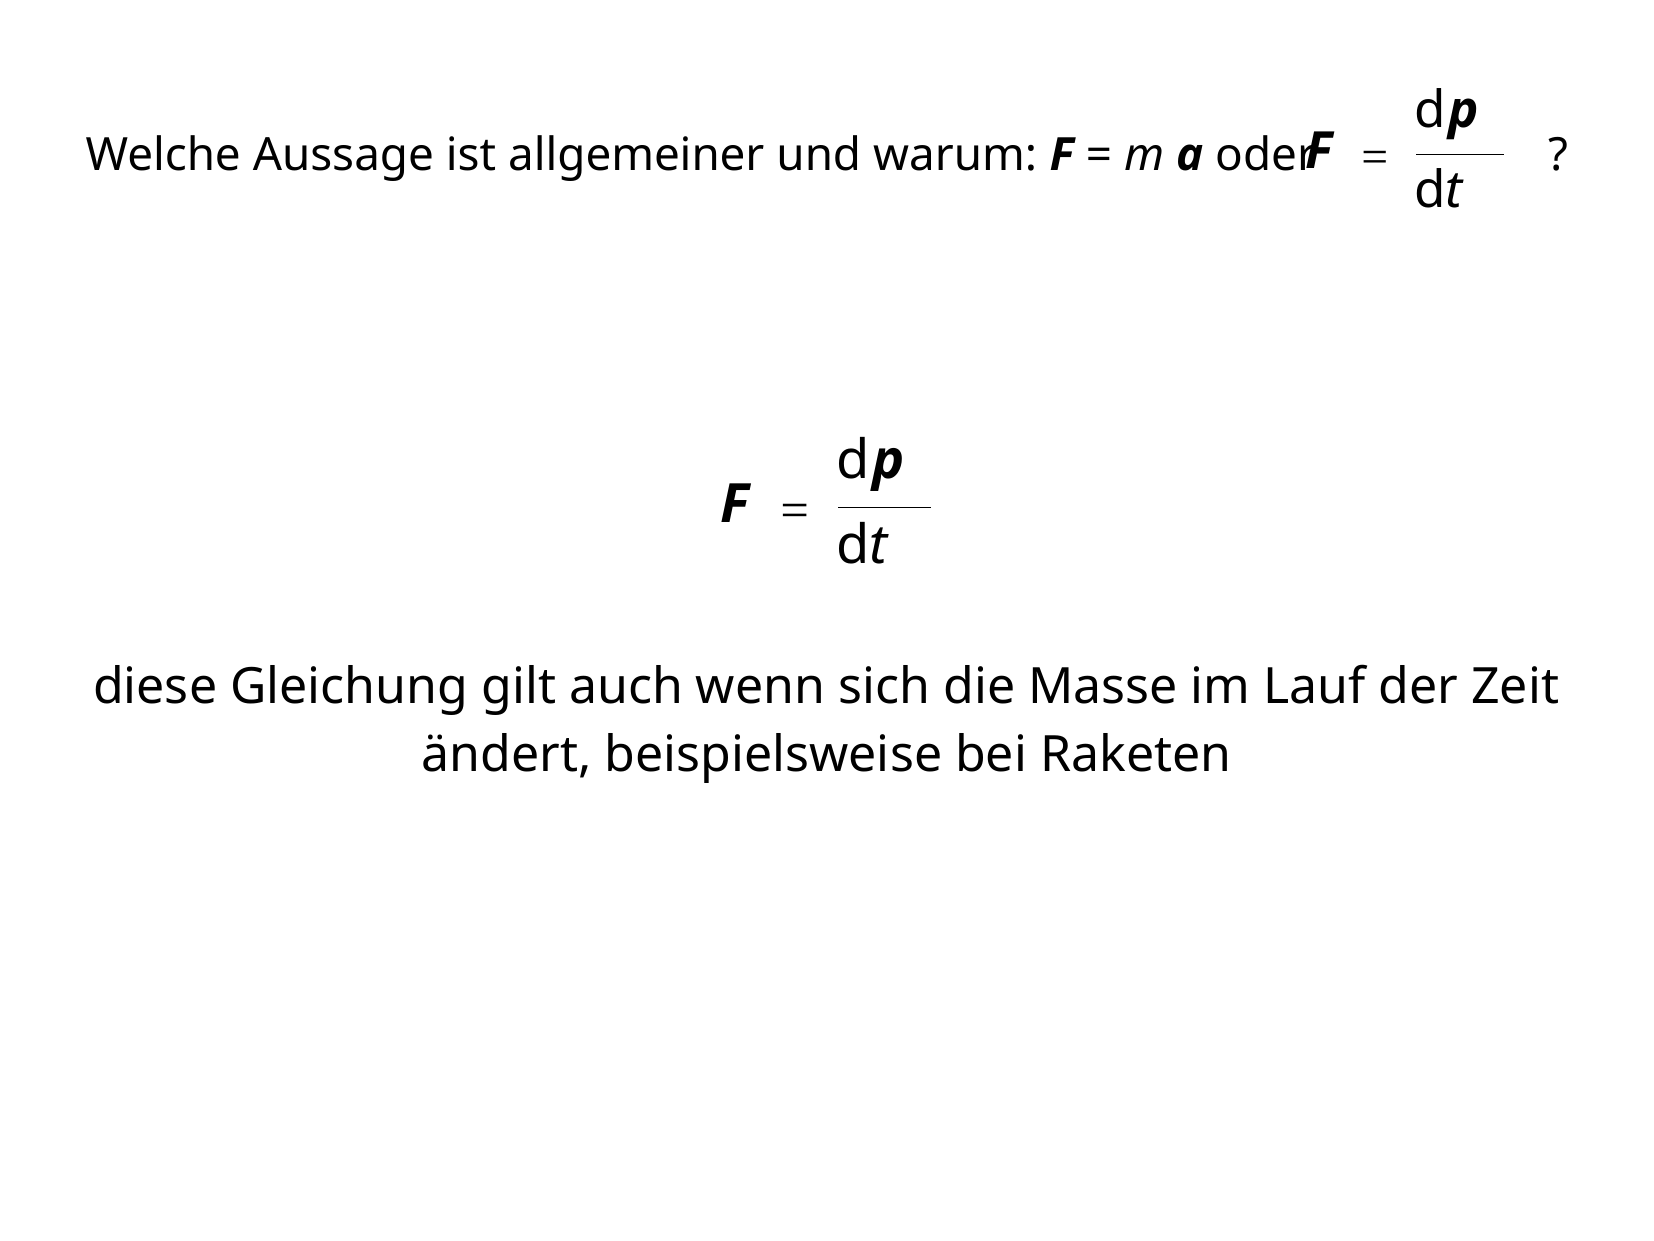

# Welche Aussage ist allgemeiner und warum: F = m a oder			 ?
diese Gleichung gilt auch wenn sich die Masse im Lauf der Zeit ändert, beispielsweise bei Raketen